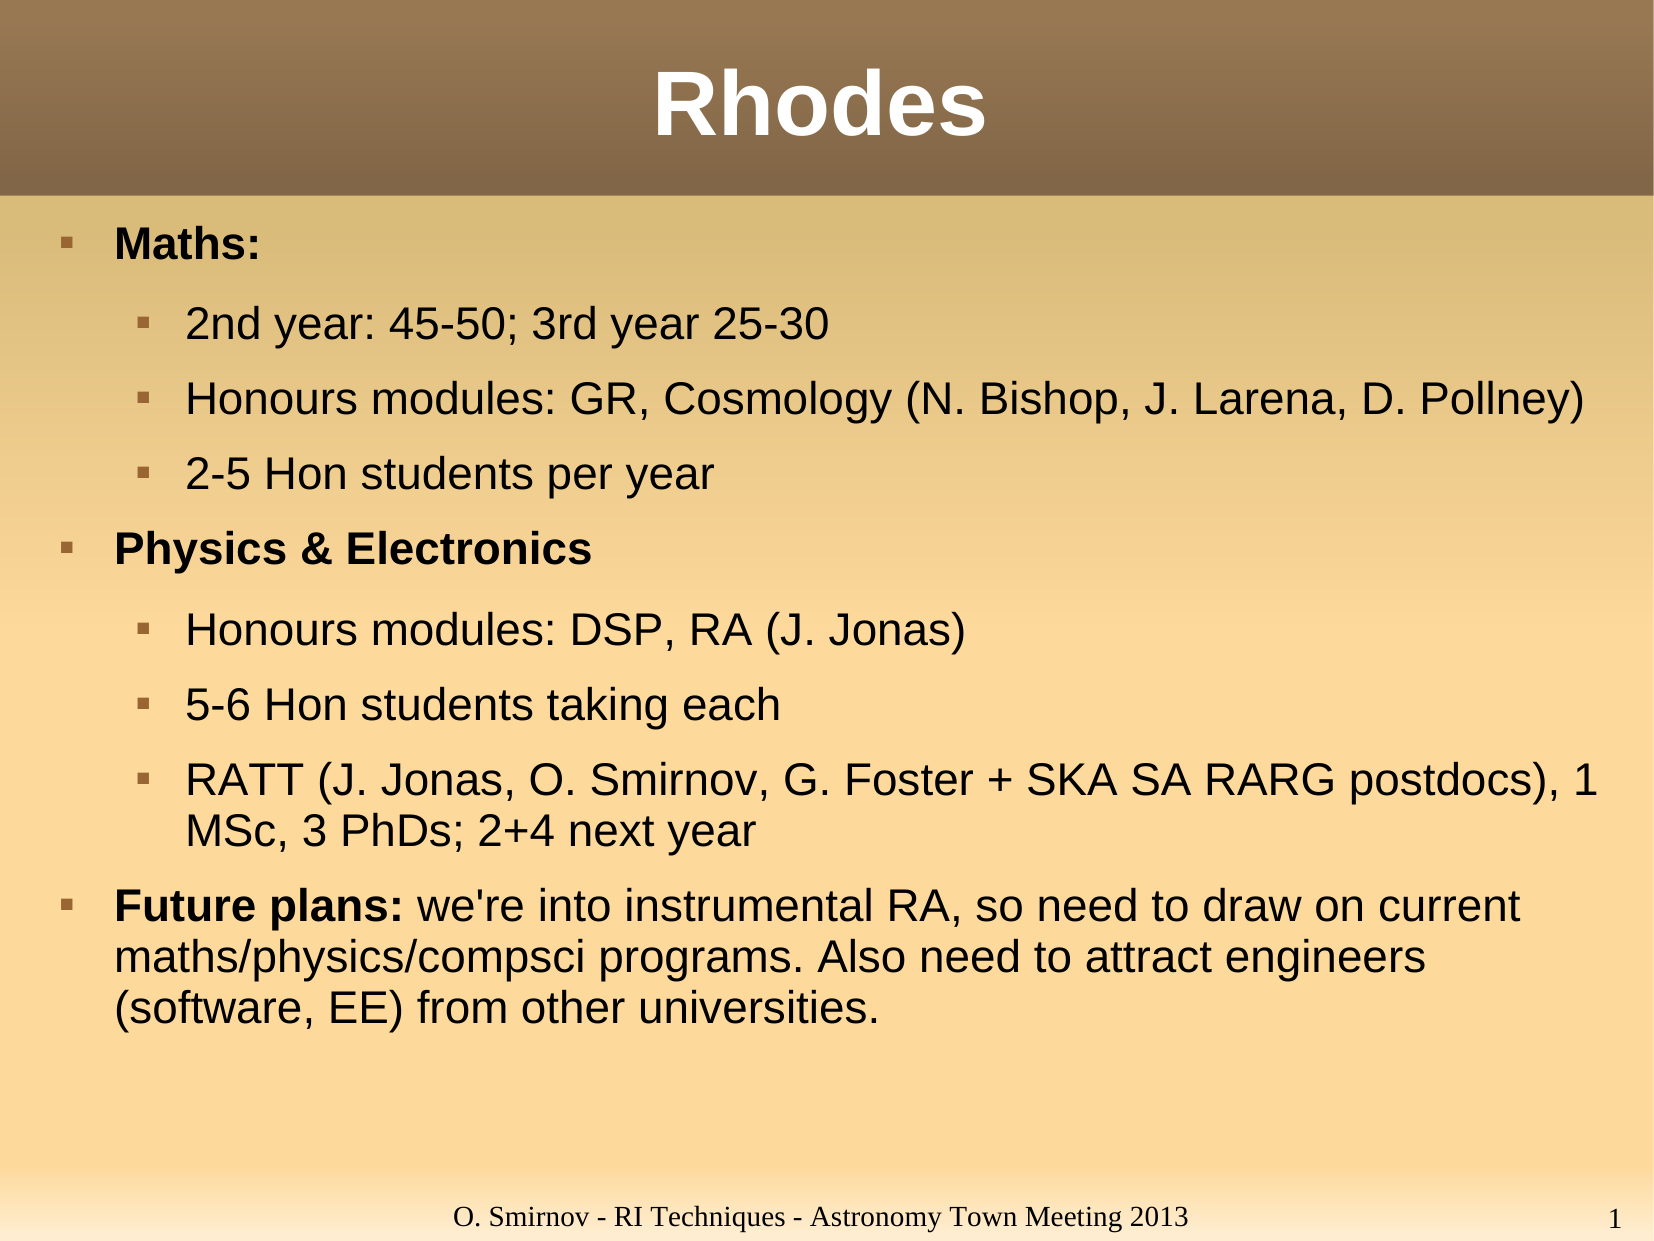

# Rhodes
Maths:
2nd year: 45-50; 3rd year 25-30
Honours modules: GR, Cosmology (N. Bishop, J. Larena, D. Pollney)
2-5 Hon students per year
Physics & Electronics
Honours modules: DSP, RA (J. Jonas)
5-6 Hon students taking each
RATT (J. Jonas, O. Smirnov, G. Foster + SKA SA RARG postdocs), 1 MSc, 3 PhDs; 2+4 next year
Future plans: we're into instrumental RA, so need to draw on current maths/physics/compsci programs. Also need to attract engineers (software, EE) from other universities.
O. Smirnov - RI Techniques - Astronomy Town Meeting 2013
1